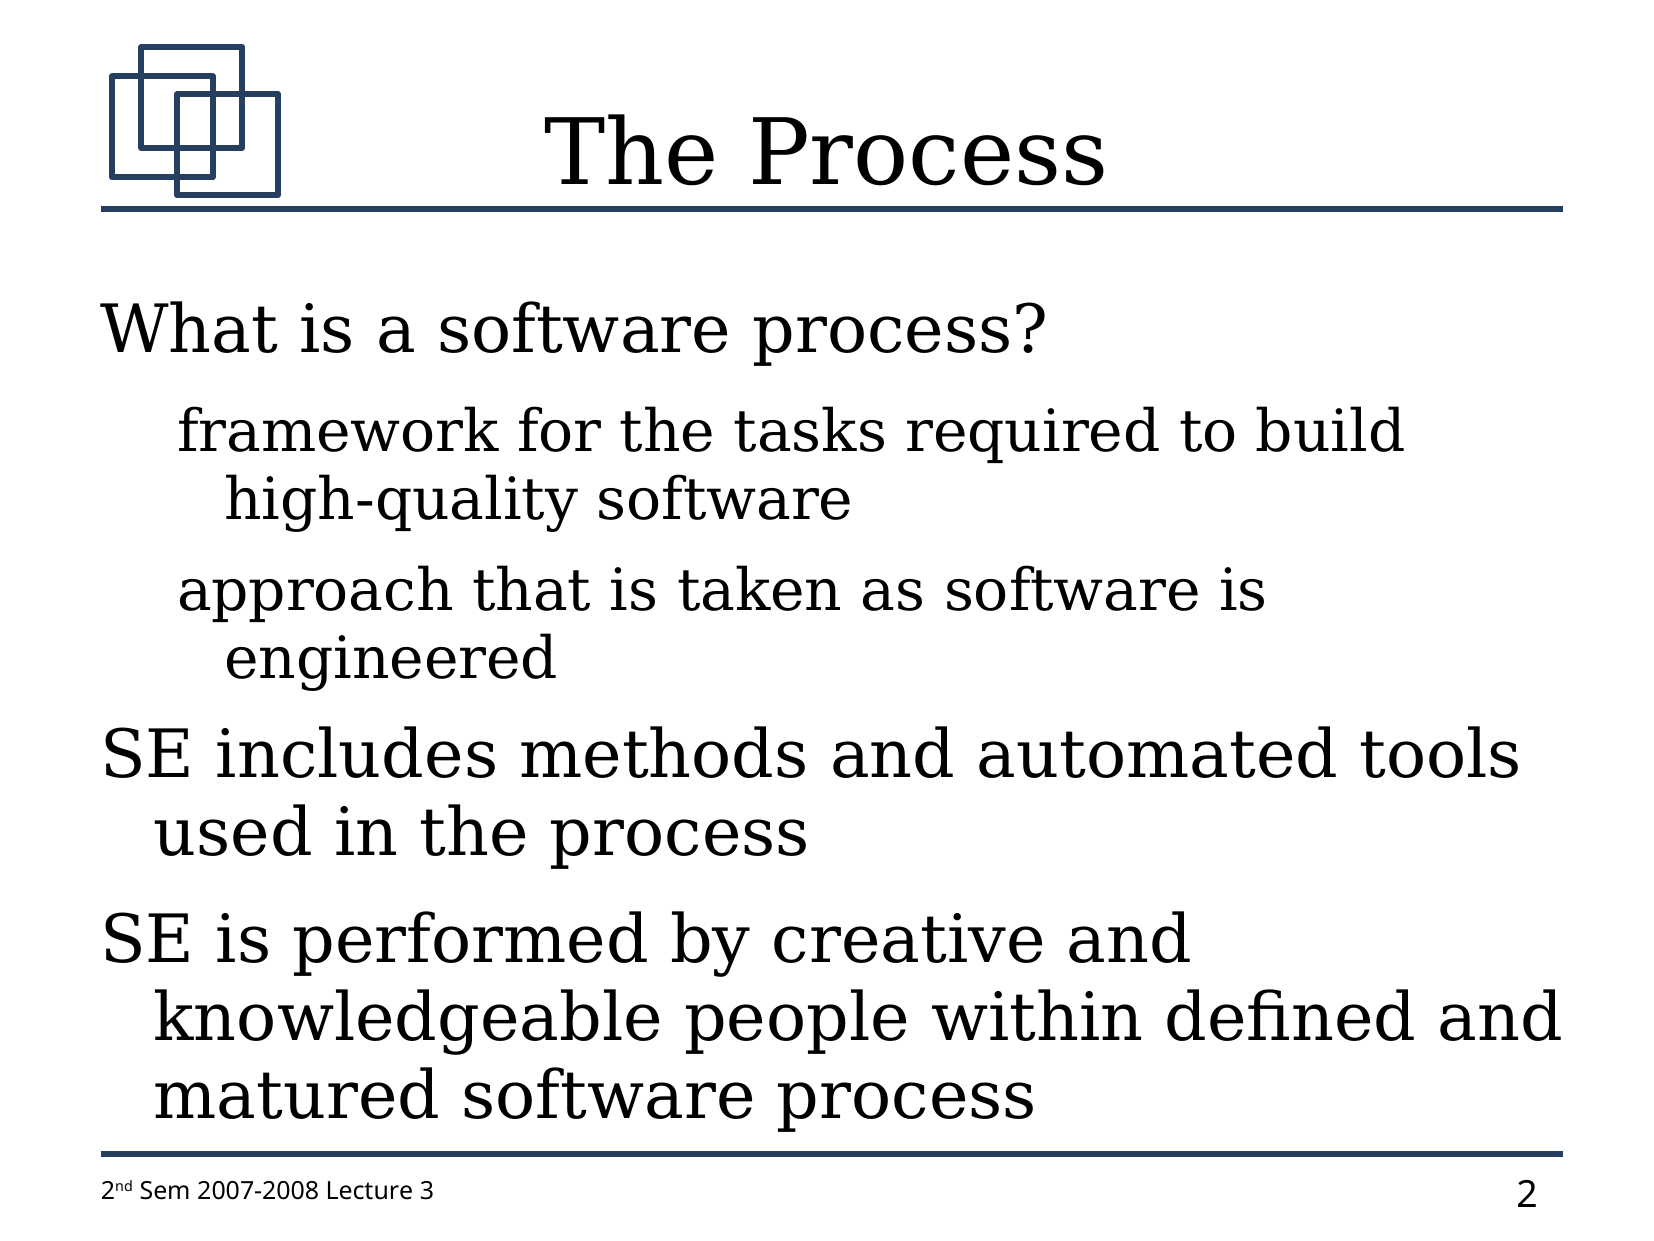

# The Process
What is a software process?
framework for the tasks required to build high-quality software
approach that is taken as software is engineered
SE includes methods and automated tools used in the process
SE is performed by creative and knowledgeable people within defined and matured software process